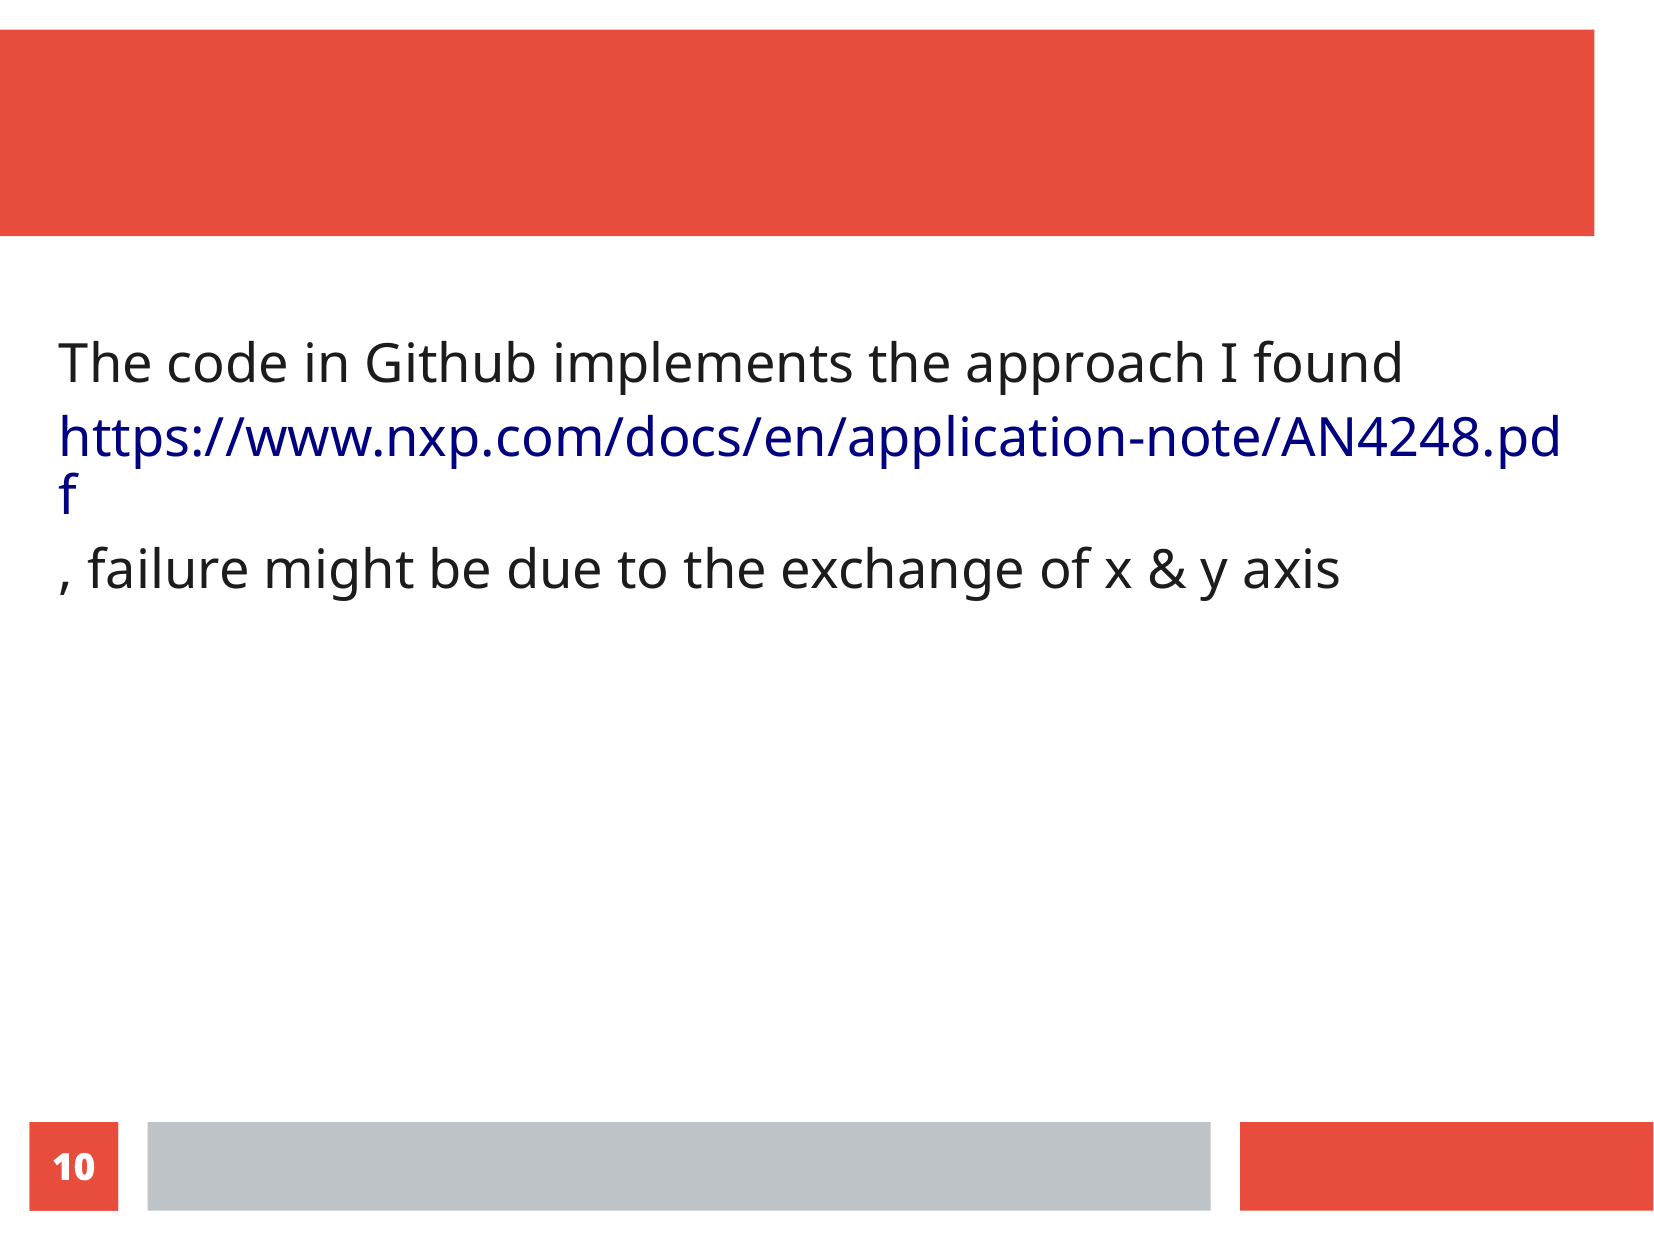

#
The code in Github implements the approach I found https://www.nxp.com/docs/en/application-note/AN4248.pdf, failure might be due to the exchange of x & y axis
10